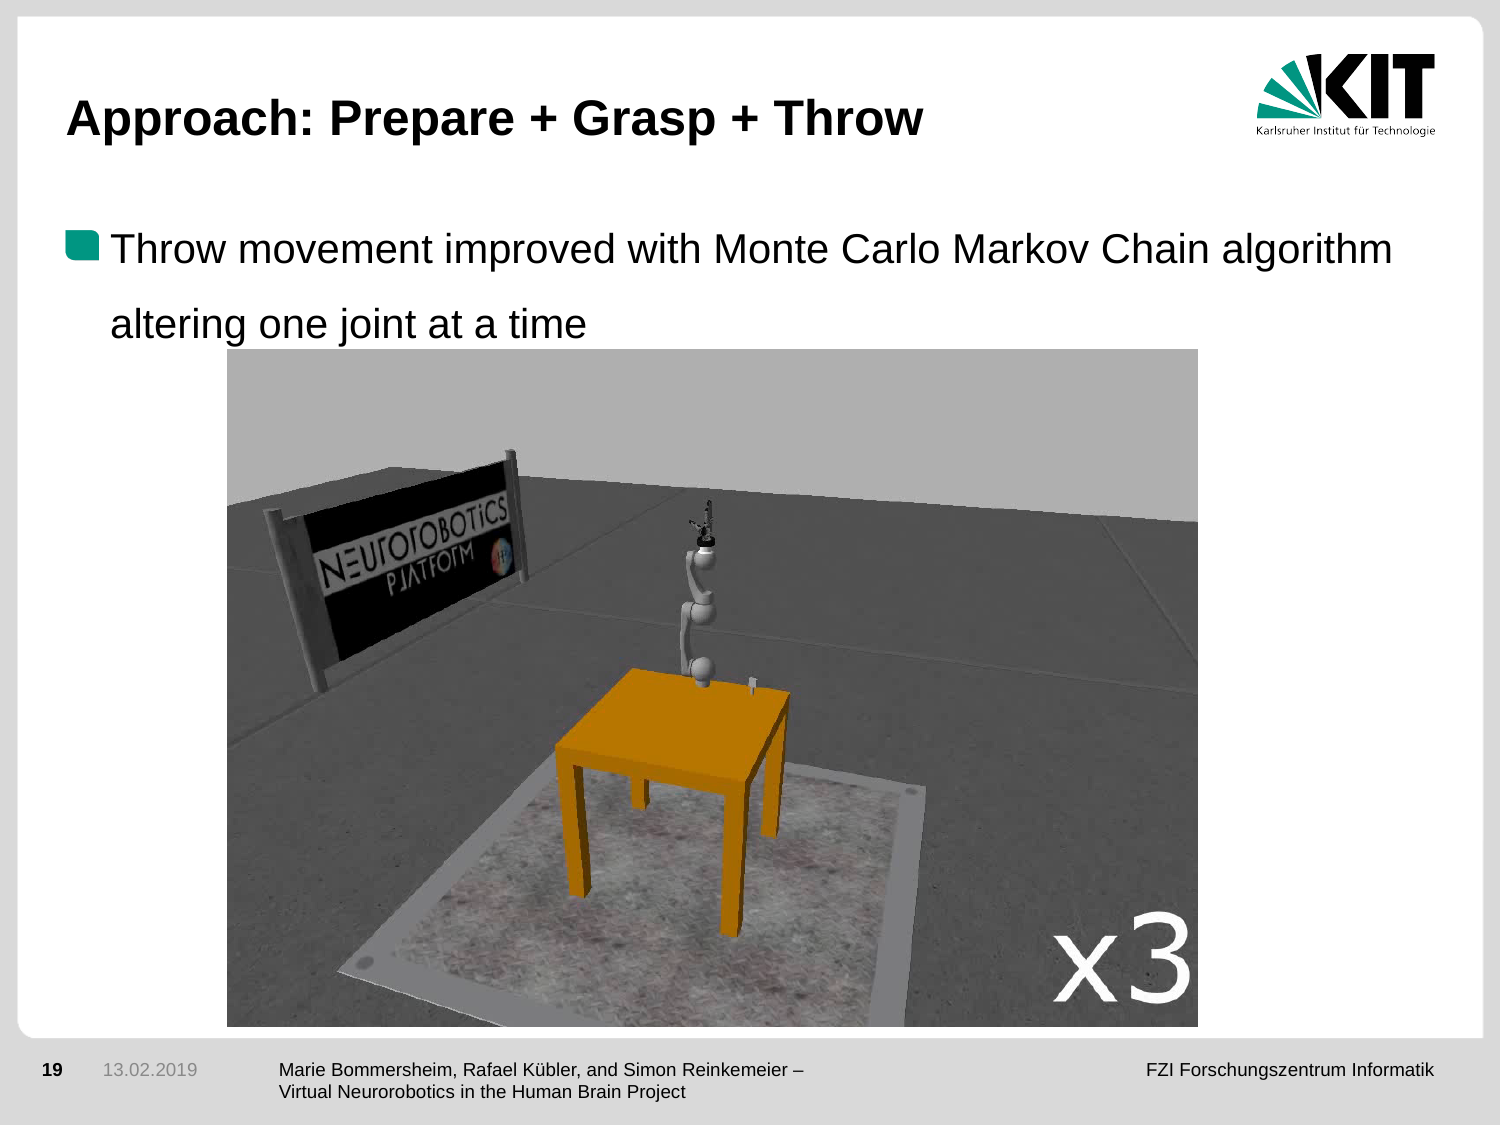

Approach: Prepare + Grasp + Throw
# Throw movement improved with Monte Carlo Markov Chain algorithm altering one joint at a time
13.02.2019